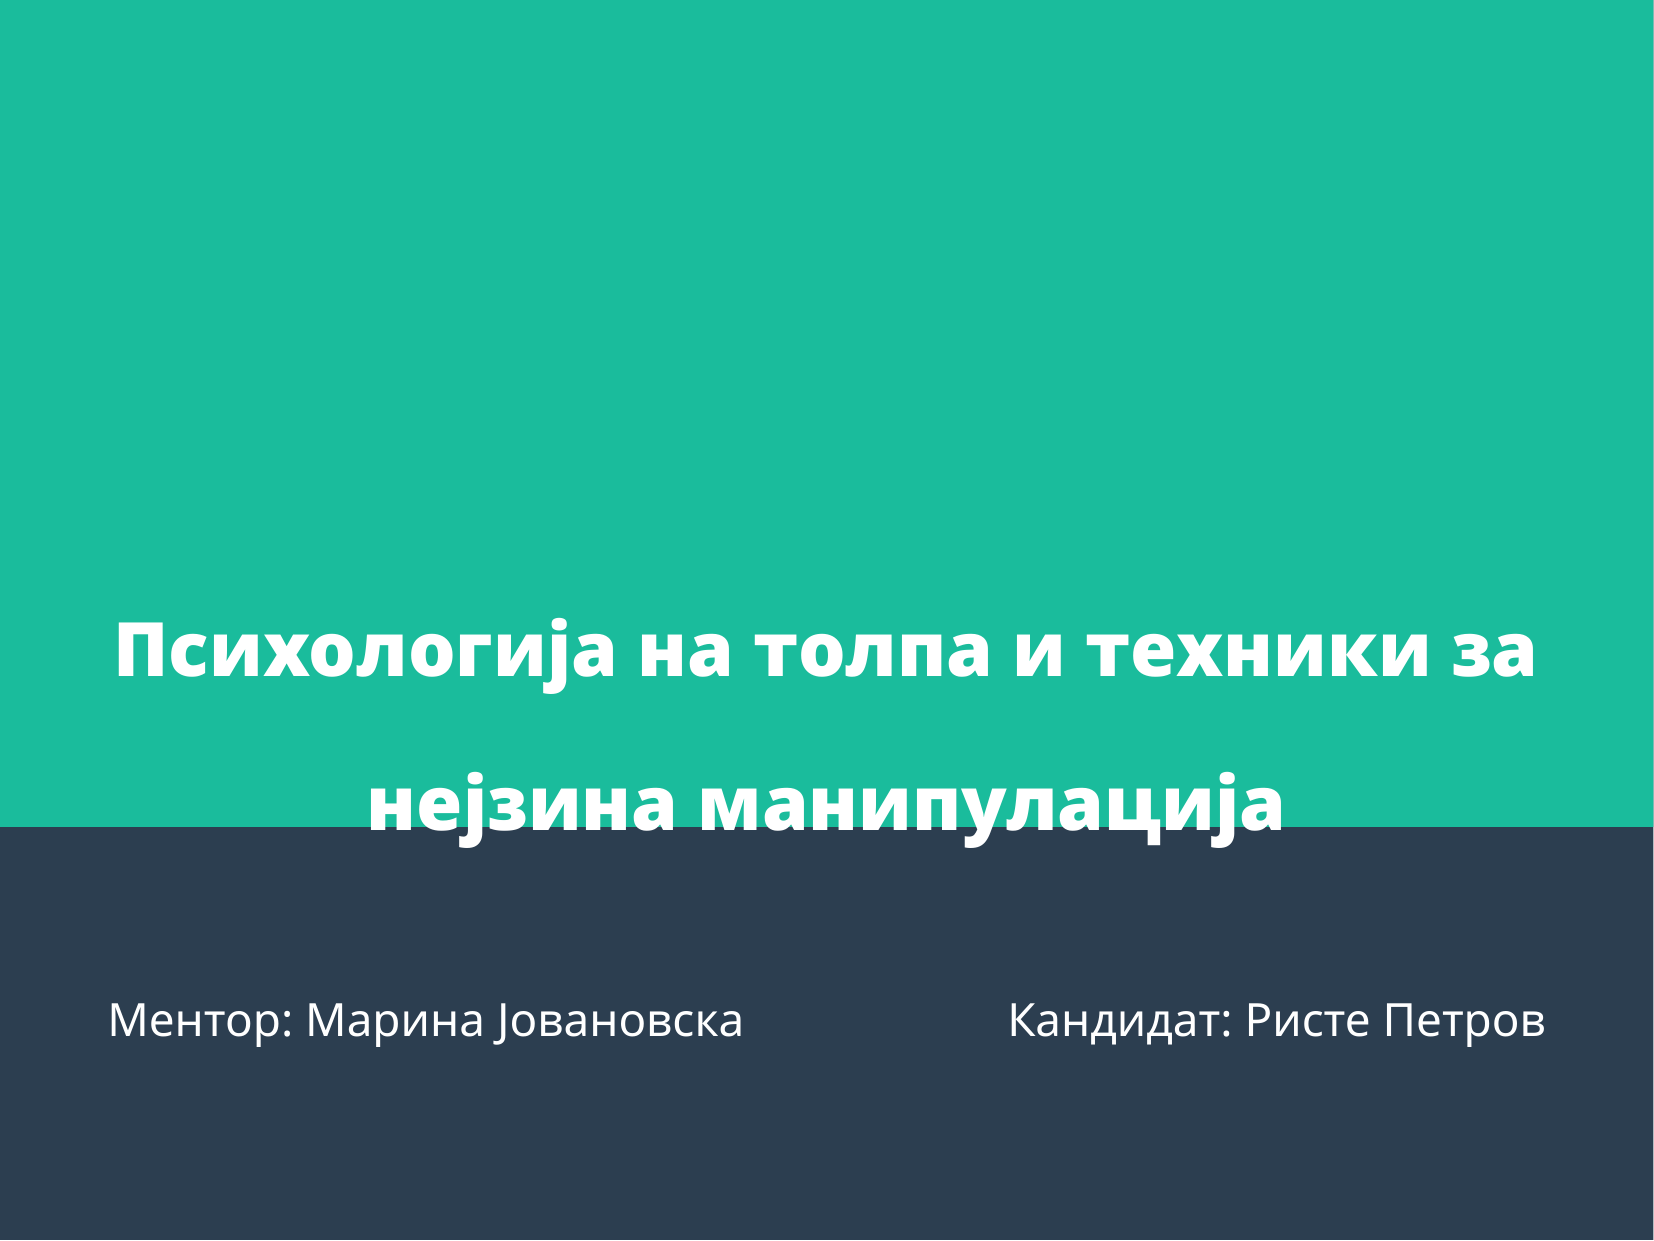

# Психологија на толпа и техники за нејзина манипулација
Ментор: Марина Јовановска				Кандидат: Ристе Петров